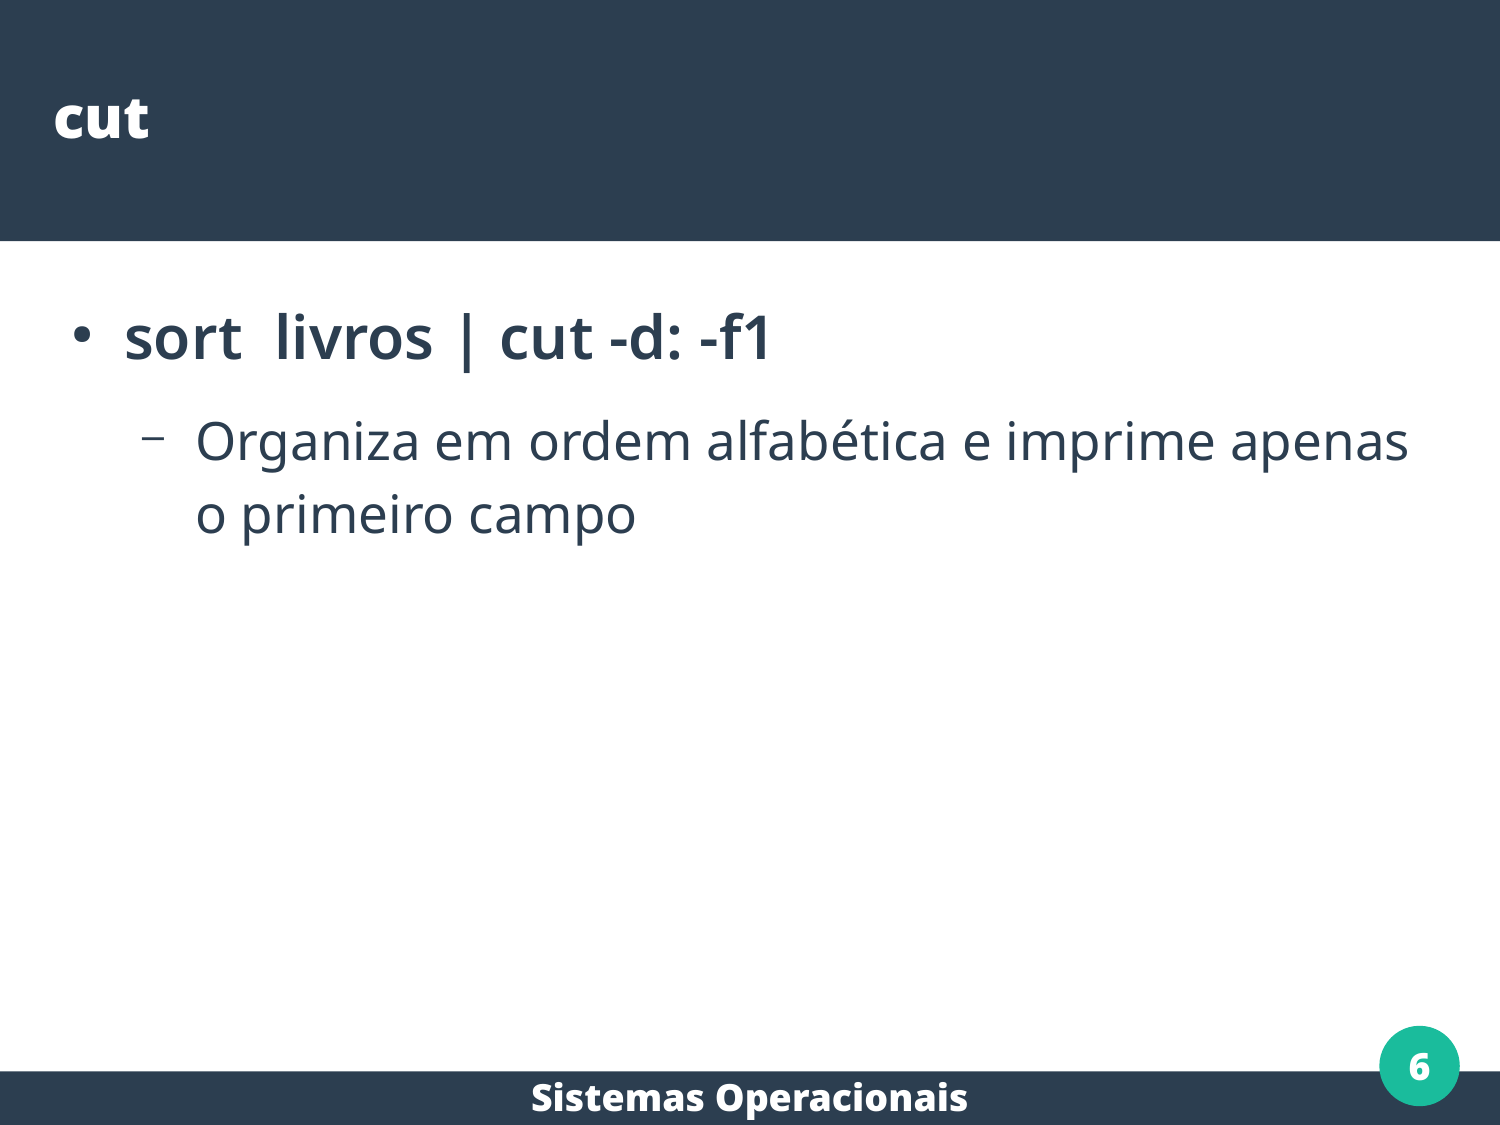

# cut
sort livros | cut -d: -f1
Organiza em ordem alfabética e imprime apenas o primeiro campo
6
Sistemas Operacionais